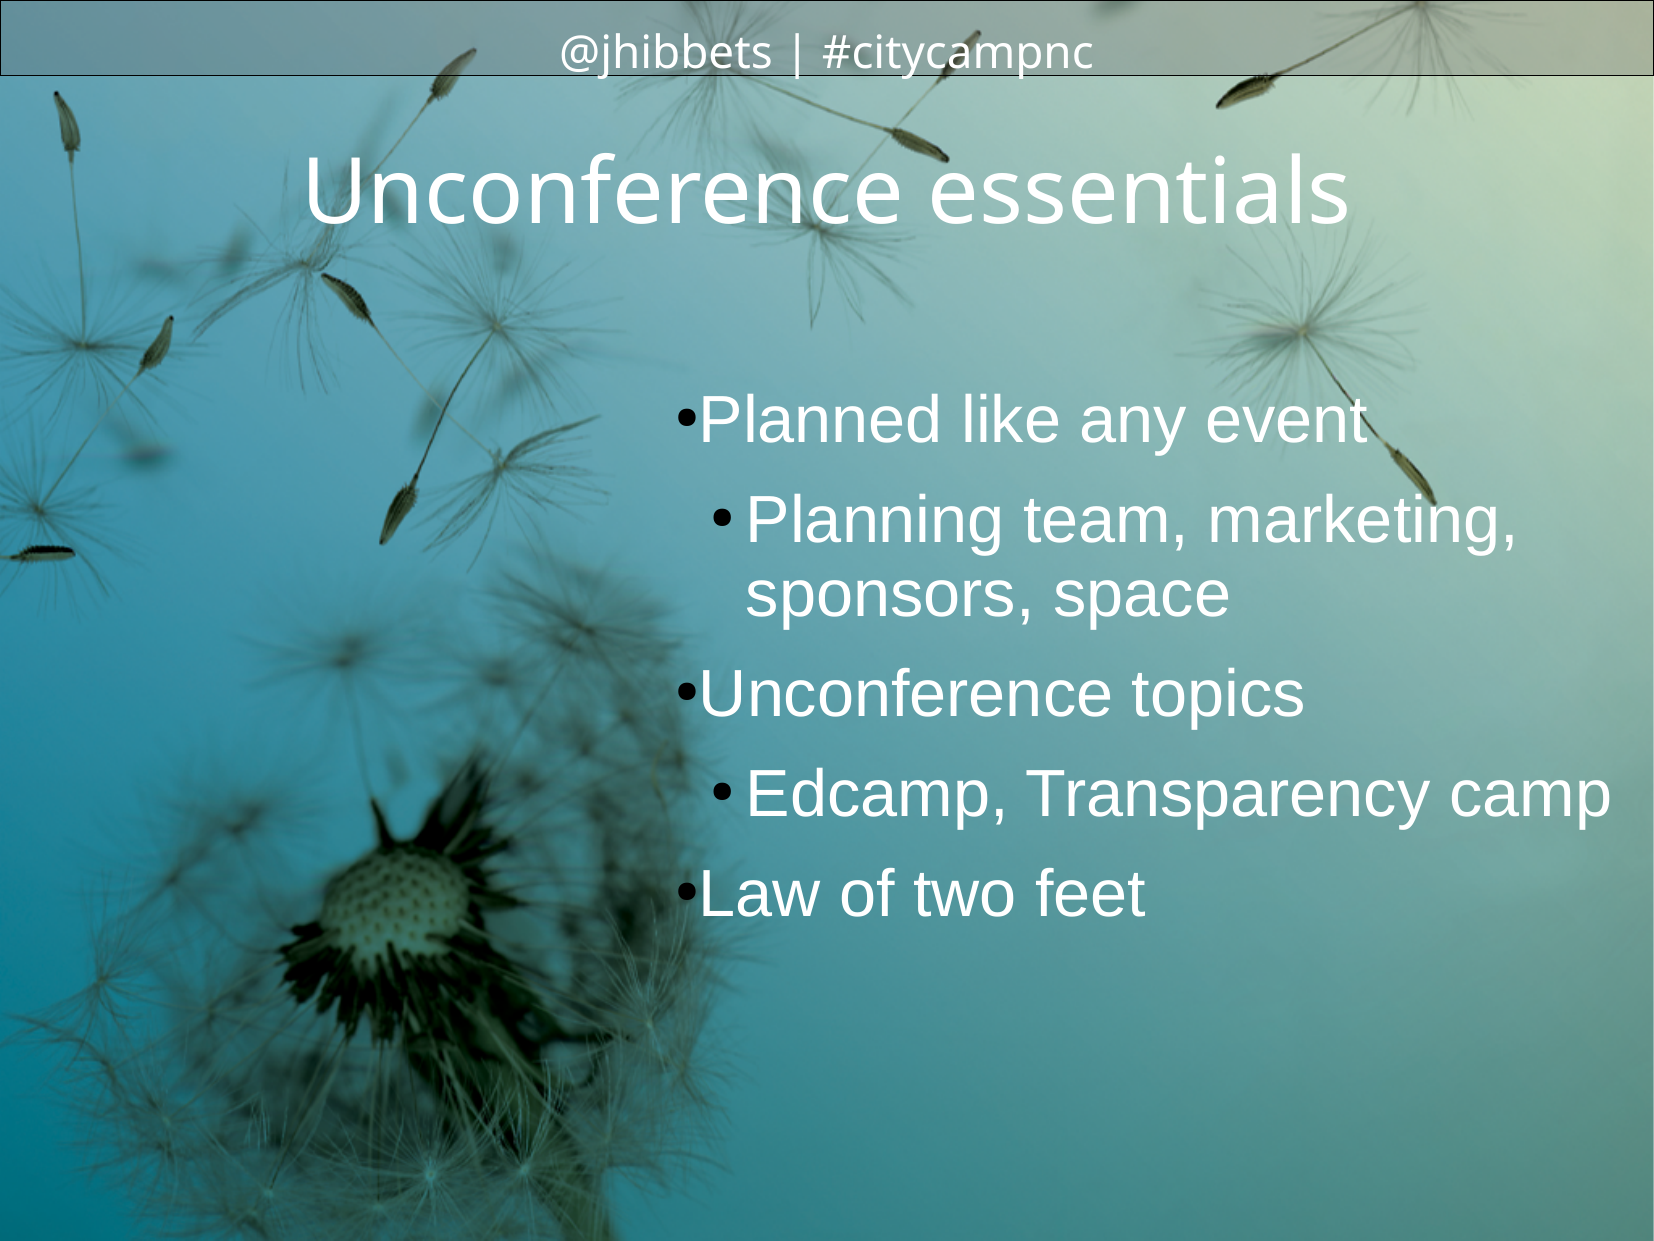

# Unconference essentials
Planned like any event
Planning team, marketing, sponsors, space
Unconference topics
Edcamp, Transparency camp
Law of two feet